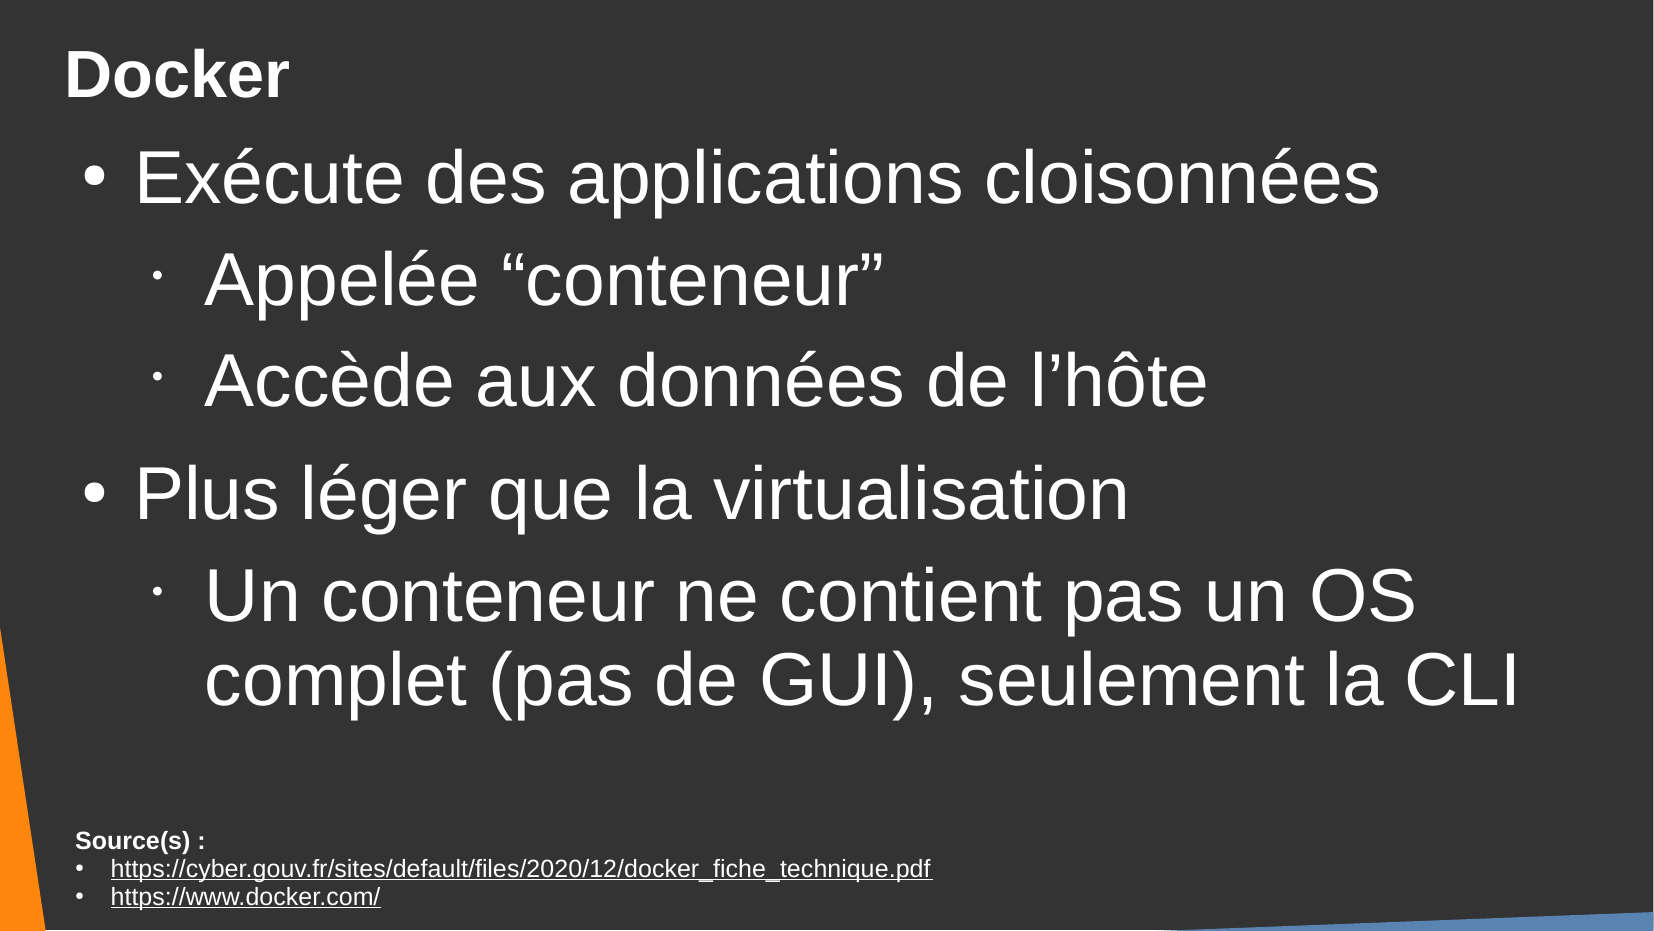

# Docker
Exécute des applications cloisonnées
Appelée “conteneur”
Accède aux données de l’hôte
Plus léger que la virtualisation
Un conteneur ne contient pas un OS complet (pas de GUI), seulement la CLI
Source(s) :
https://cyber.gouv.fr/sites/default/files/2020/12/docker_fiche_technique.pdf
https://www.docker.com/